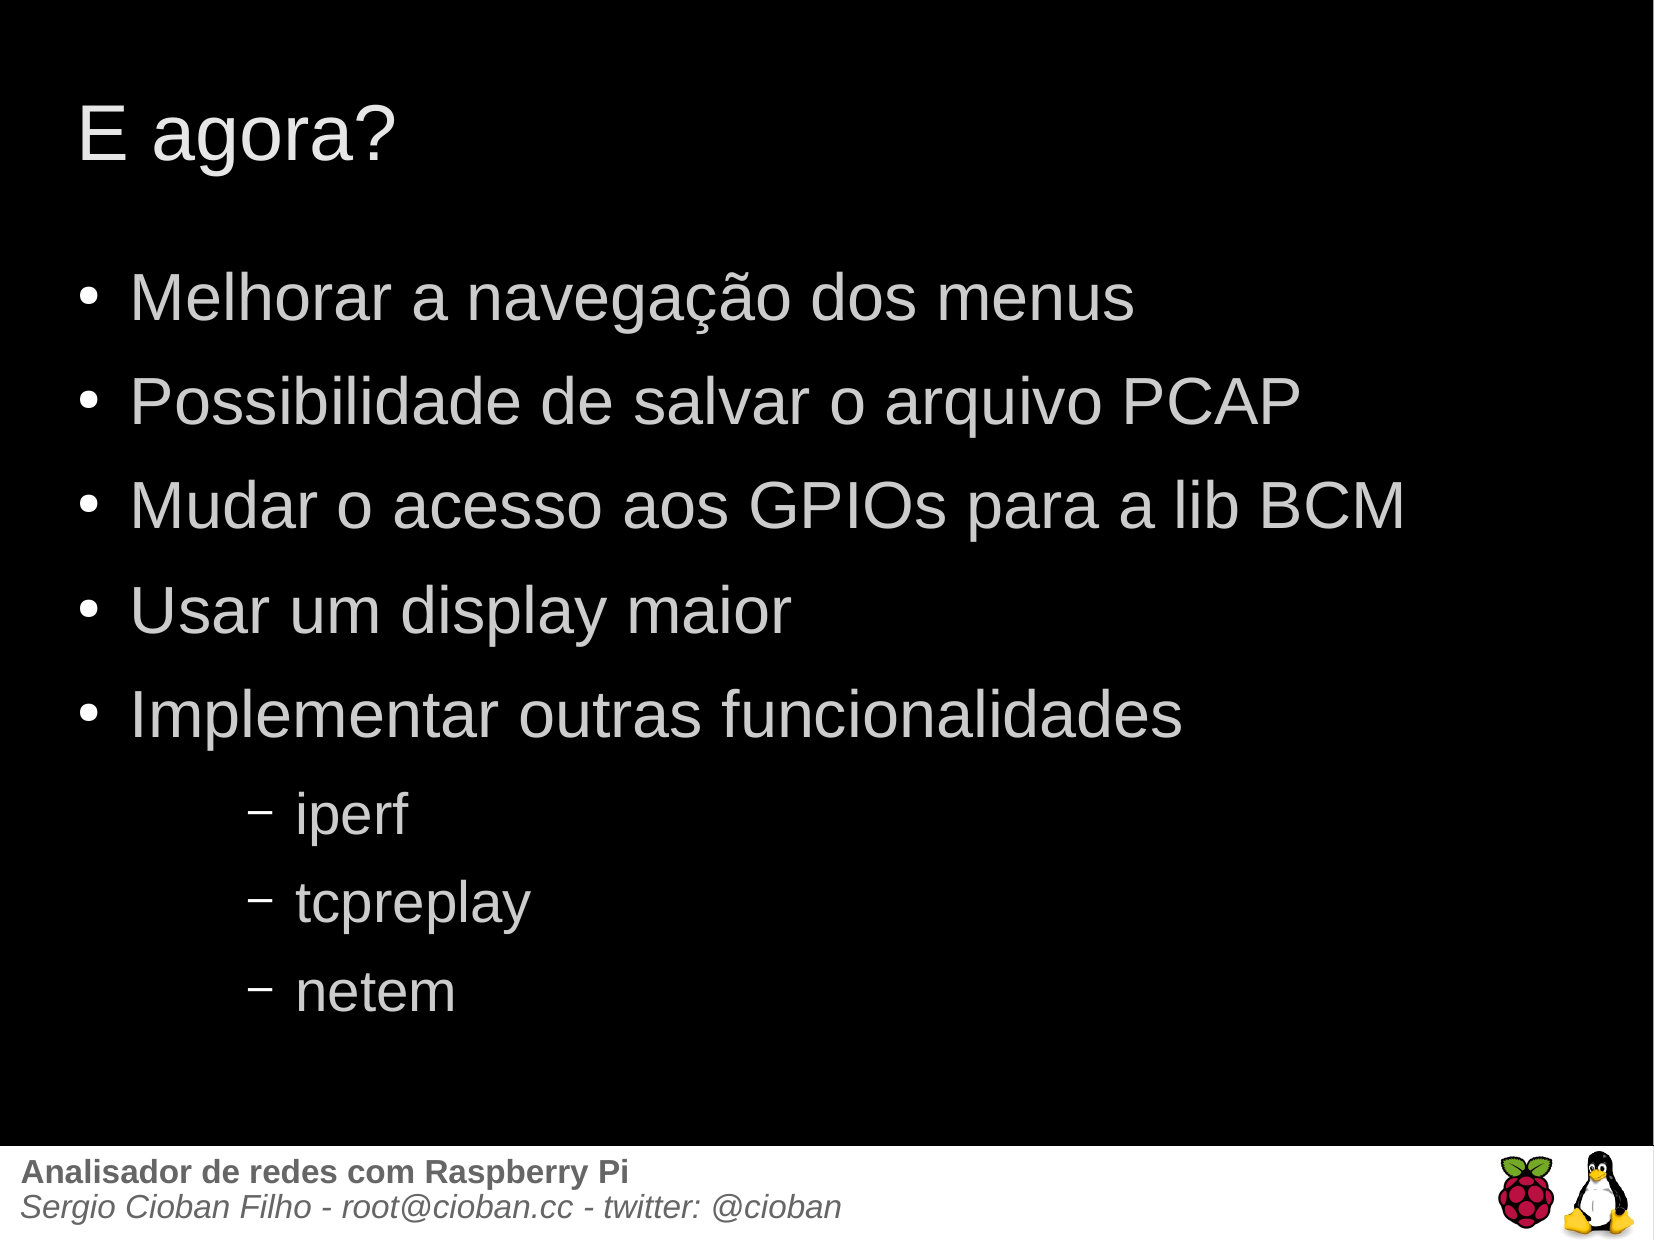

# E agora?
Melhorar a navegação dos menus
Possibilidade de salvar o arquivo PCAP
Mudar o acesso aos GPIOs para a lib BCM
Usar um display maior
Implementar outras funcionalidades
iperf
tcpreplay
netem
Virtualização é o processo de executar vários sistemas operacionais em um único equipamento.
Uma máquina virtual é um ambiente operacional completo que se comporta como se fosse um computador independente.
“Hóspedes” virtualizados - fullyvirt
“Hóspedes” paravirtualizados - paravirt